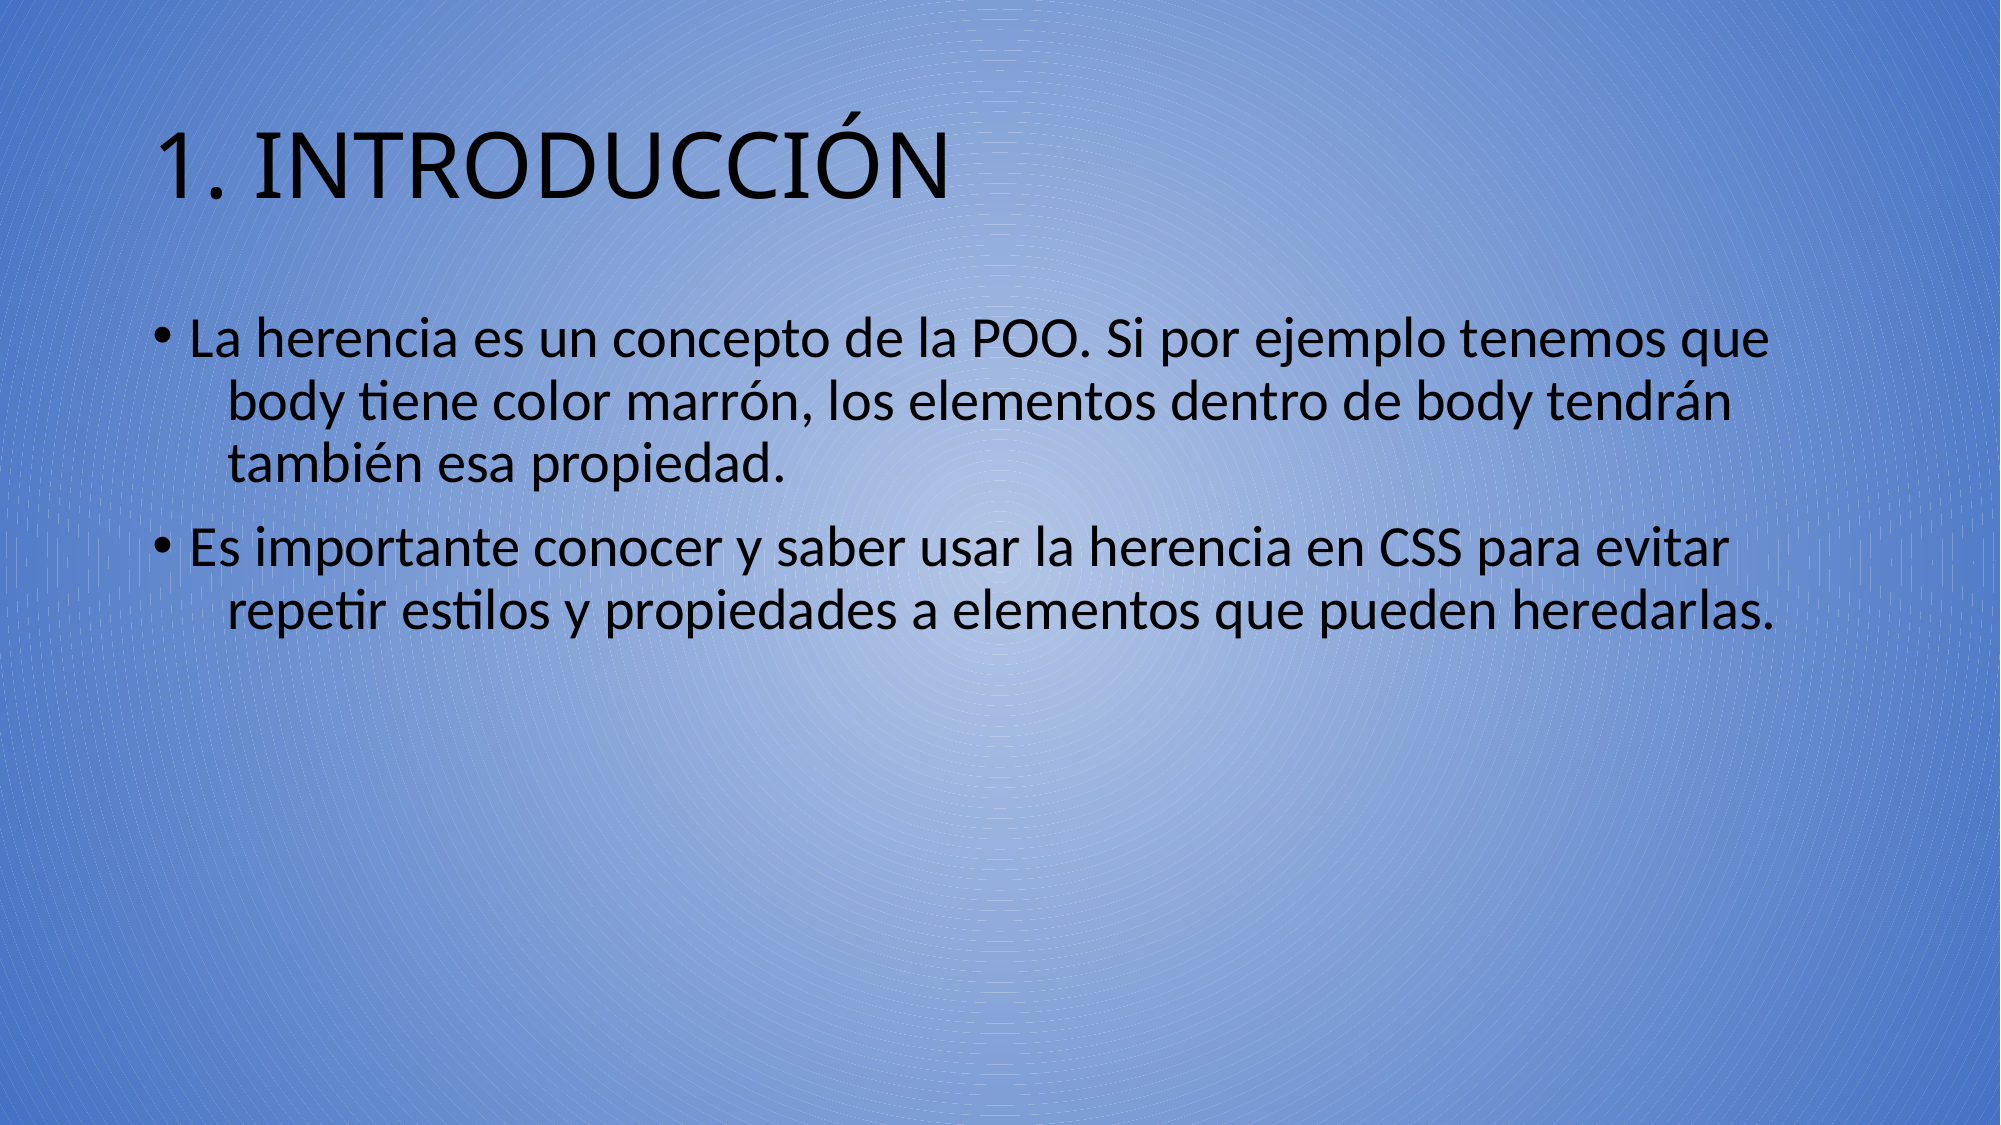

# 1. INTRODUCCIÓN
La herencia es un concepto de la POO. Si por ejemplo tenemos que body tiene color marrón, los elementos dentro de body tendrán también esa propiedad.
Es importante conocer y saber usar la herencia en CSS para evitar repetir estilos y propiedades a elementos que pueden heredarlas.